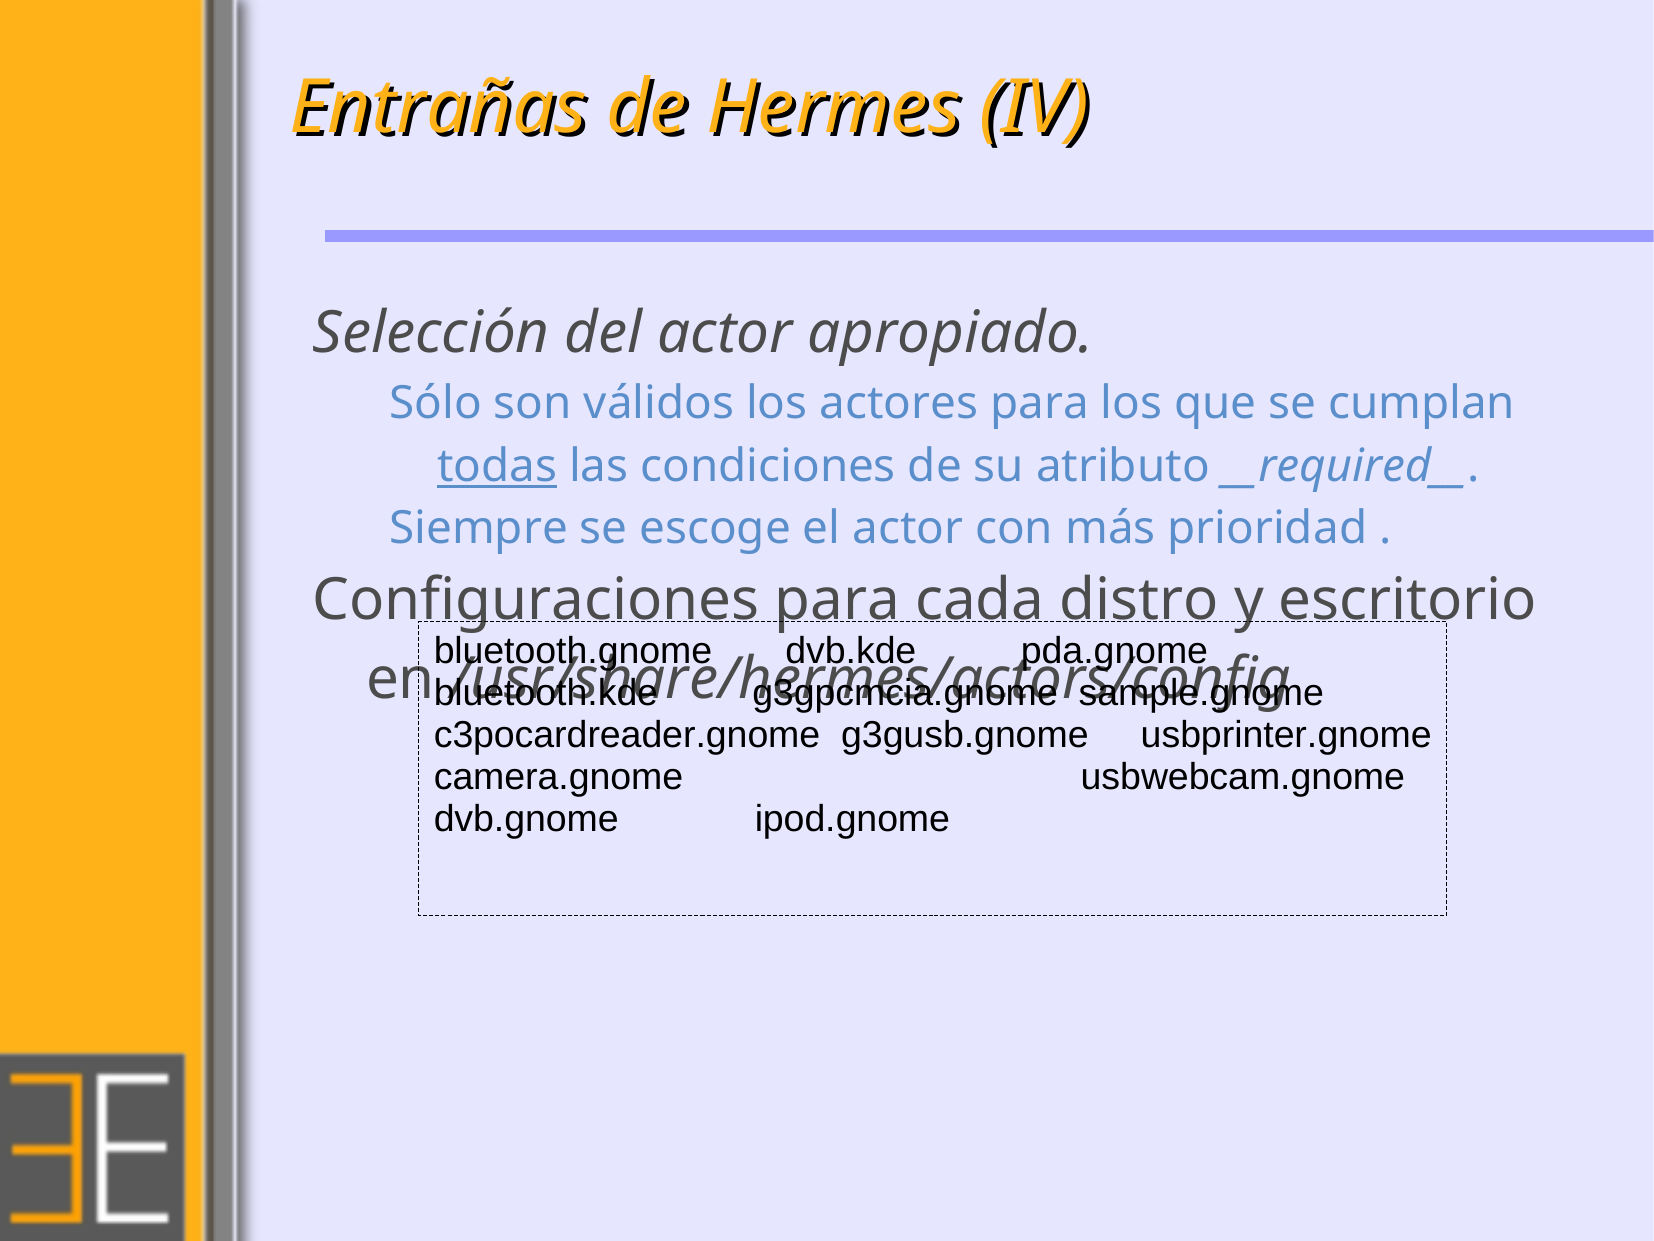

# Entrañas de Hermes (IV)
Selección del actor apropiado.
Sólo son válidos los actores para los que se cumplan todas las condiciones de su atributo __required__.
Siempre se escoge el actor con más prioridad .
Configuraciones para cada distro y escritorio en /usr/share/hermes/actors/config
bluetooth.gnome dvb.kde pda.gnome
bluetooth.kde g3gpcmcia.gnome sample.gnome
c3pocardreader.gnome g3gusb.gnome usbprinter.gnome
camera.gnome usbwebcam.gnome
dvb.gnome ipod.gnome